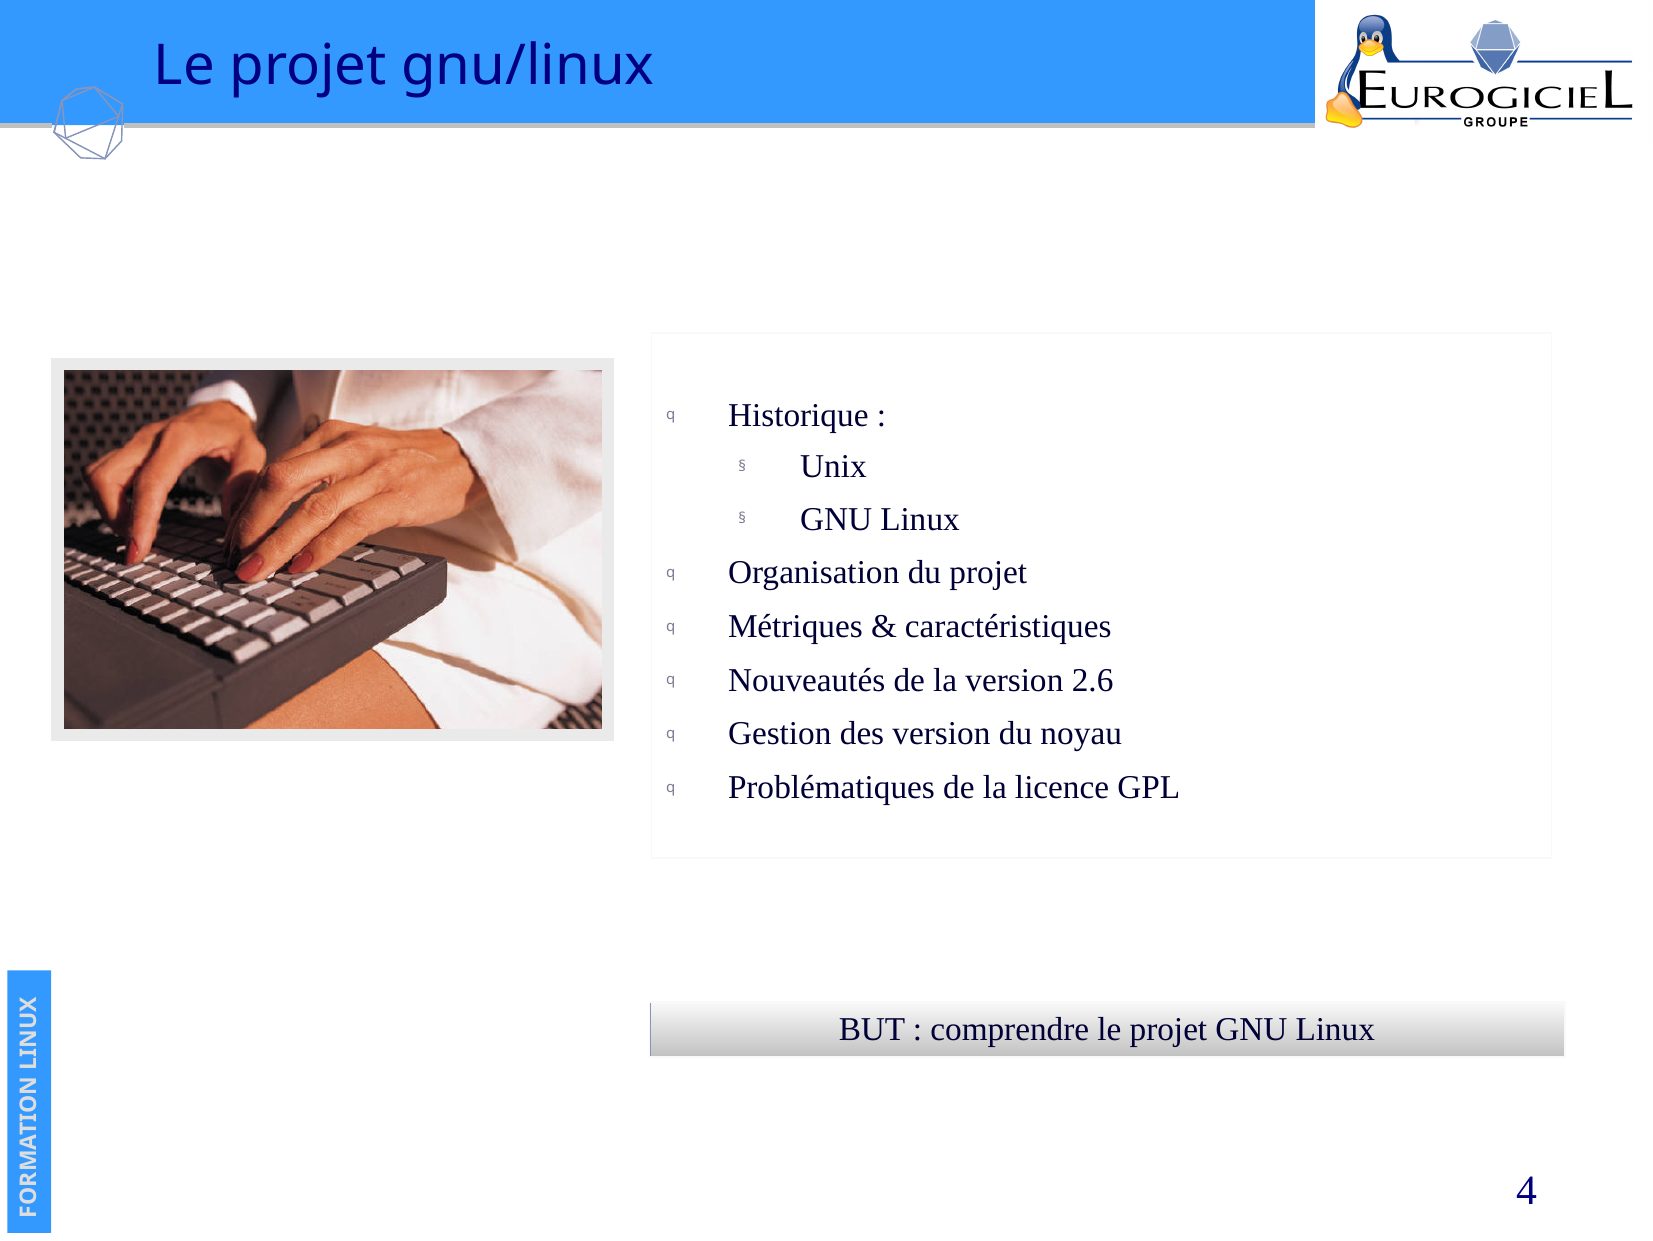

# Le projet gnu/linux
Historique :
Unix
GNU Linux
Organisation du projet
Métriques & caractéristiques
Nouveautés de la version 2.6
Gestion des version du noyau
Problématiques de la licence GPL
BUT : comprendre le projet GNU Linux